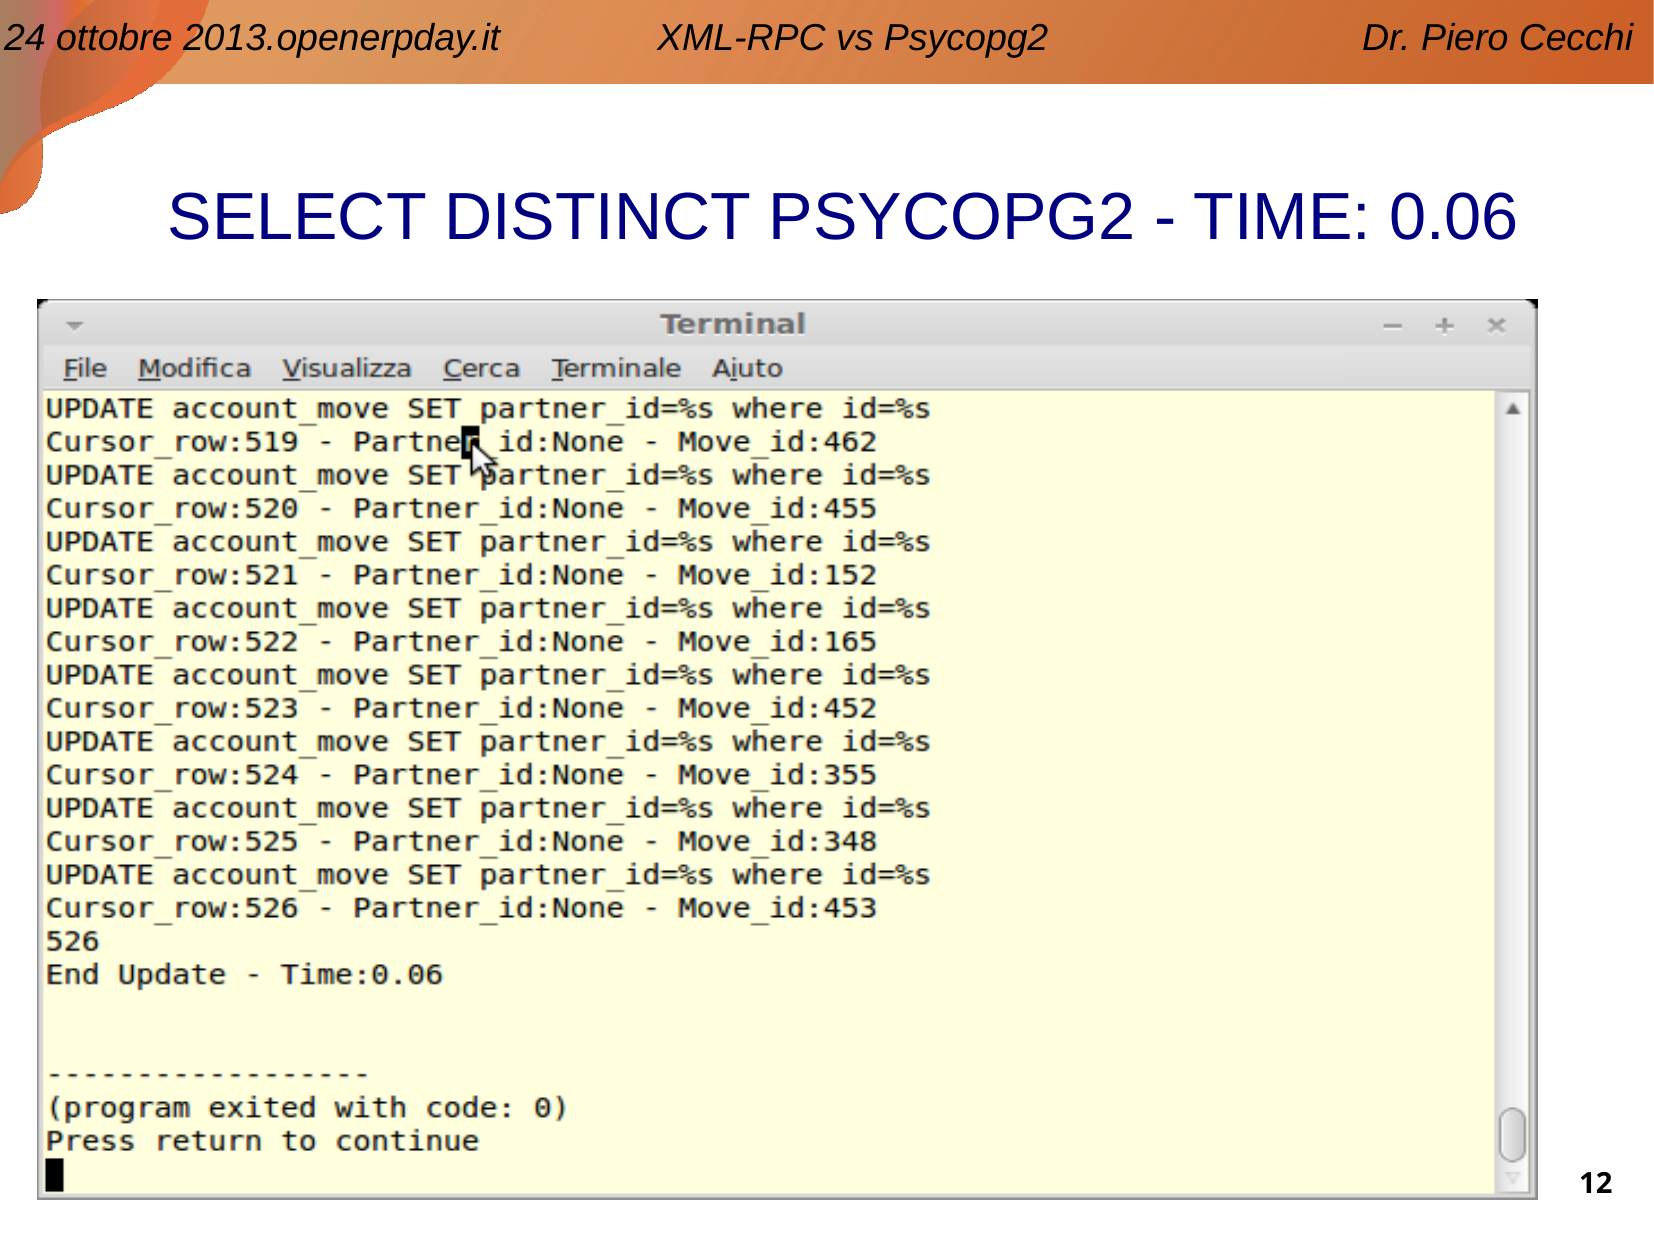

# SELECT DISTINCT PSYCOPG2 - TIME: 0.06